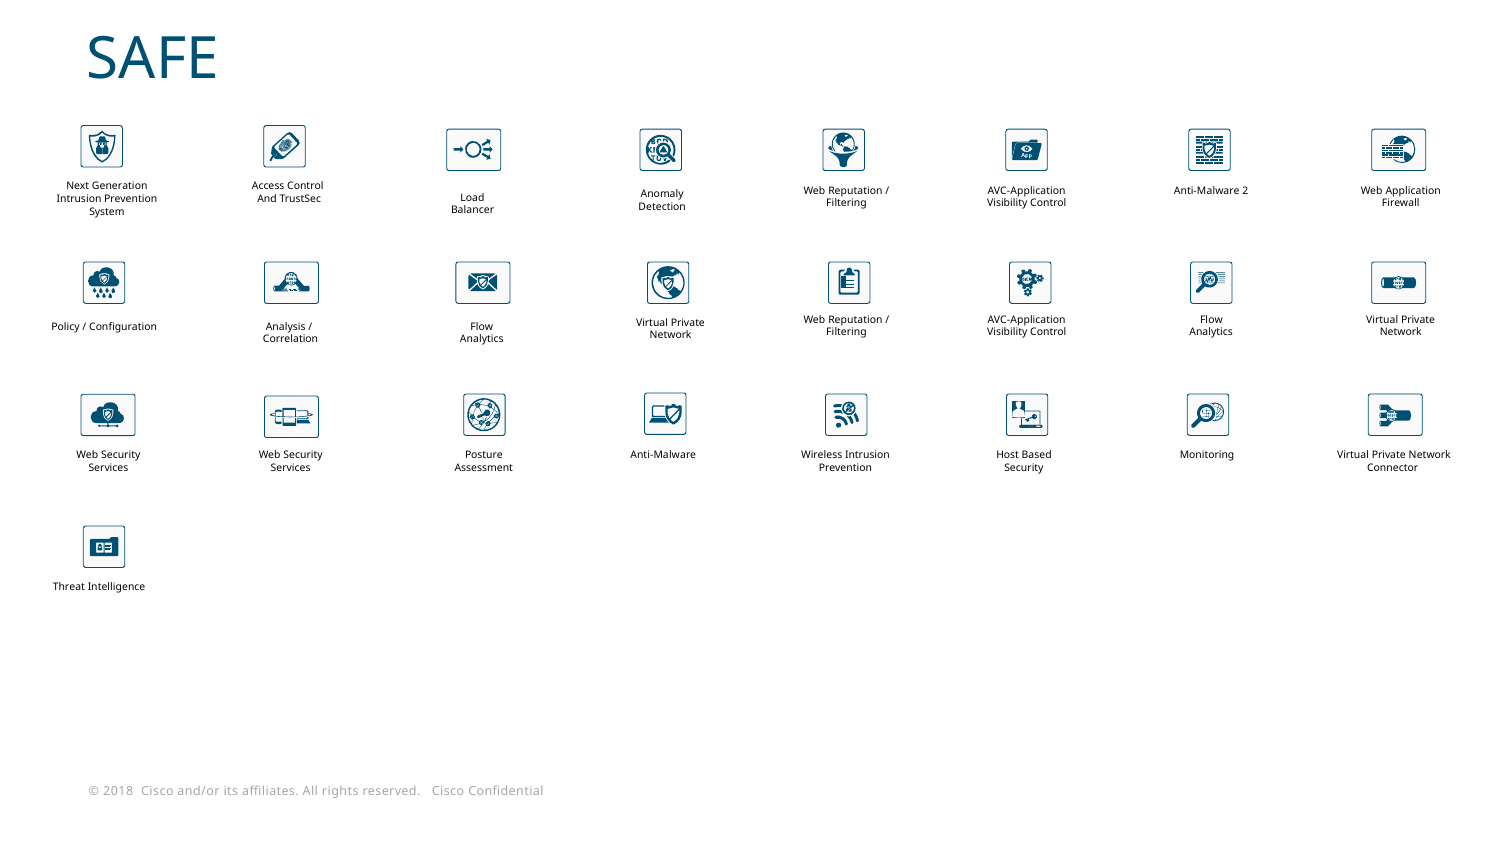

# SAFE
Next Generation Intrusion Prevention System
Access Control
And TrustSec
Web Reputation /
Filtering
AVC-Application
Visibility Control
Anti-Malware 2
Web Application
Firewall
Anomaly
Detection
Load
Balancer
Web Reputation /
Filtering
AVC-Application
Visibility Control
Flow
Analytics
Virtual Private
Network
Virtual Private
Network
Policy / Configuration
Analysis /
Correlation
Flow
Analytics
Web Security
Services
Web Security
Services
Posture
Assessment
Anti-Malware
Wireless Intrusion
Prevention
Host Based
Security
Monitoring
Virtual Private Network Connector
Threat Intelligence
Anomaly
Detection
Load
Balancer